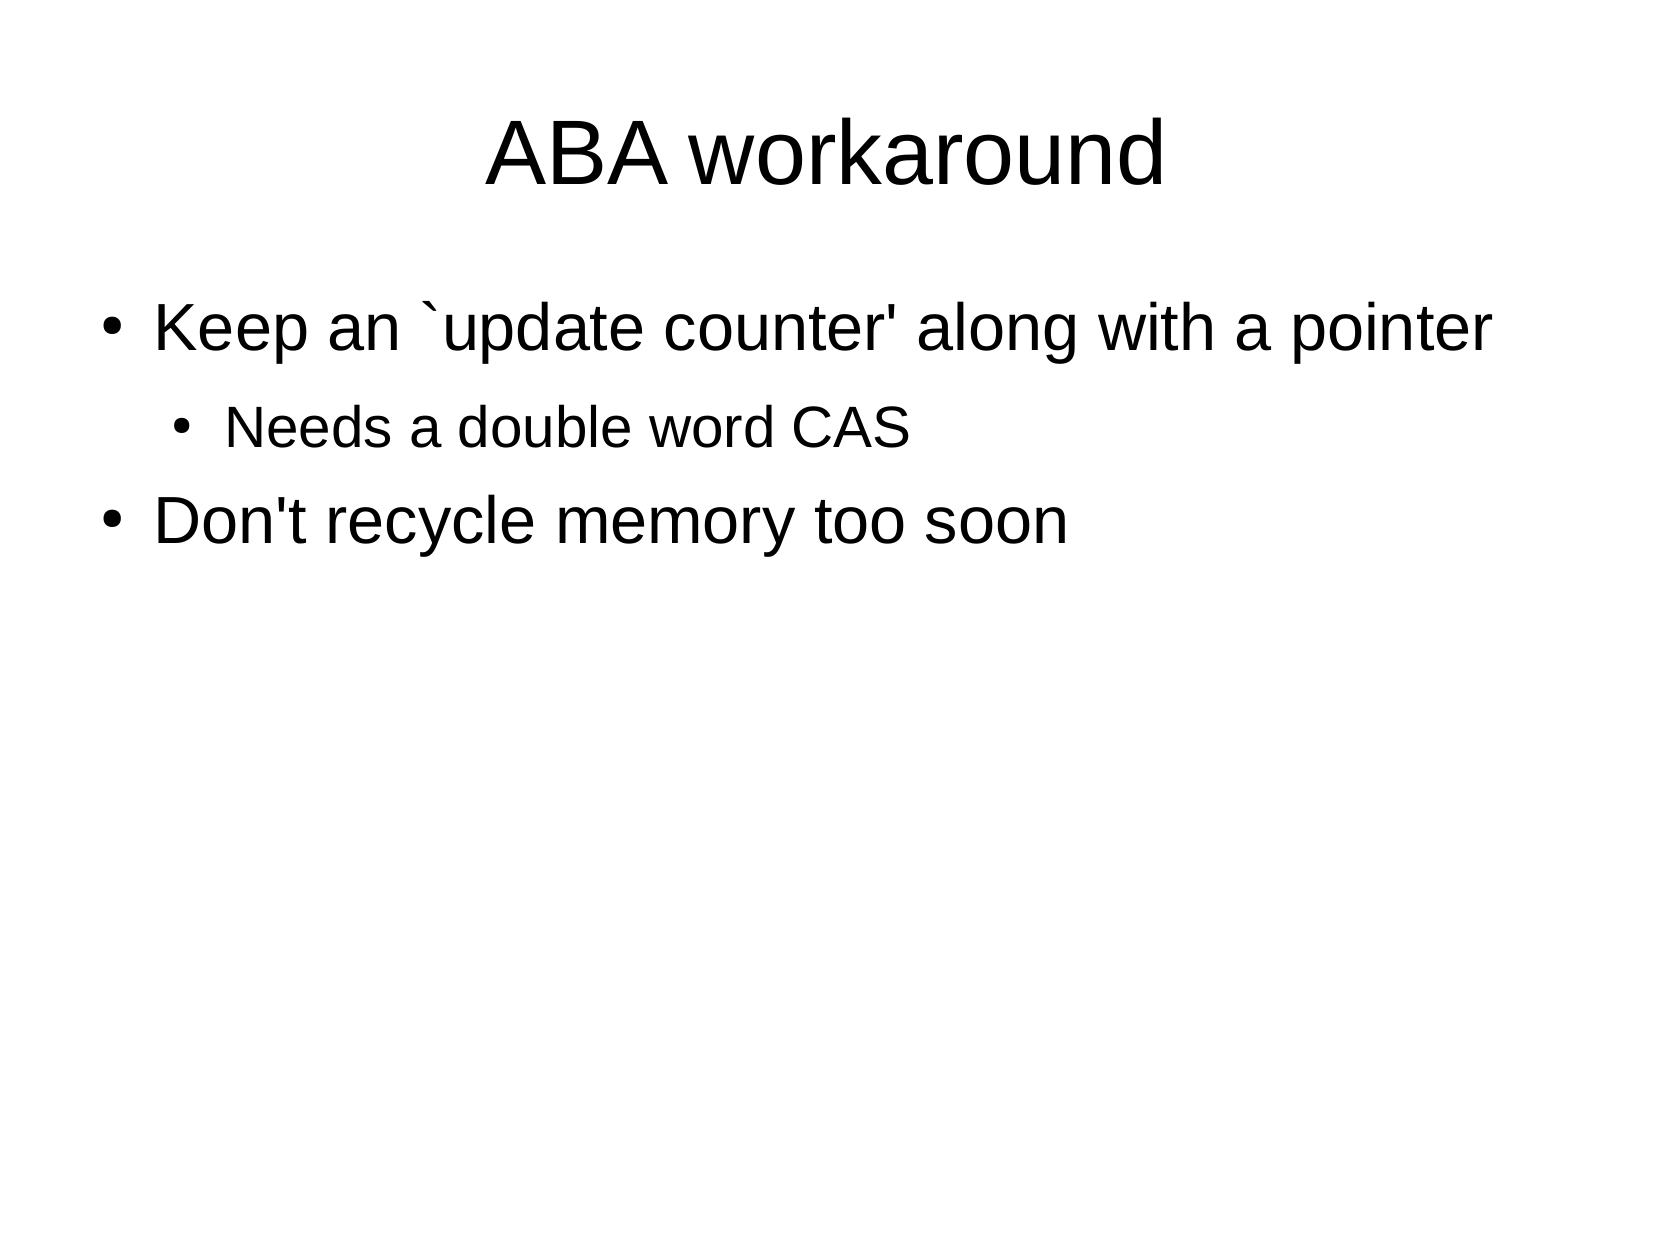

# ABA workaround
Keep an `update counter' along with a pointer
Needs a double word CAS
Don't recycle memory too soon